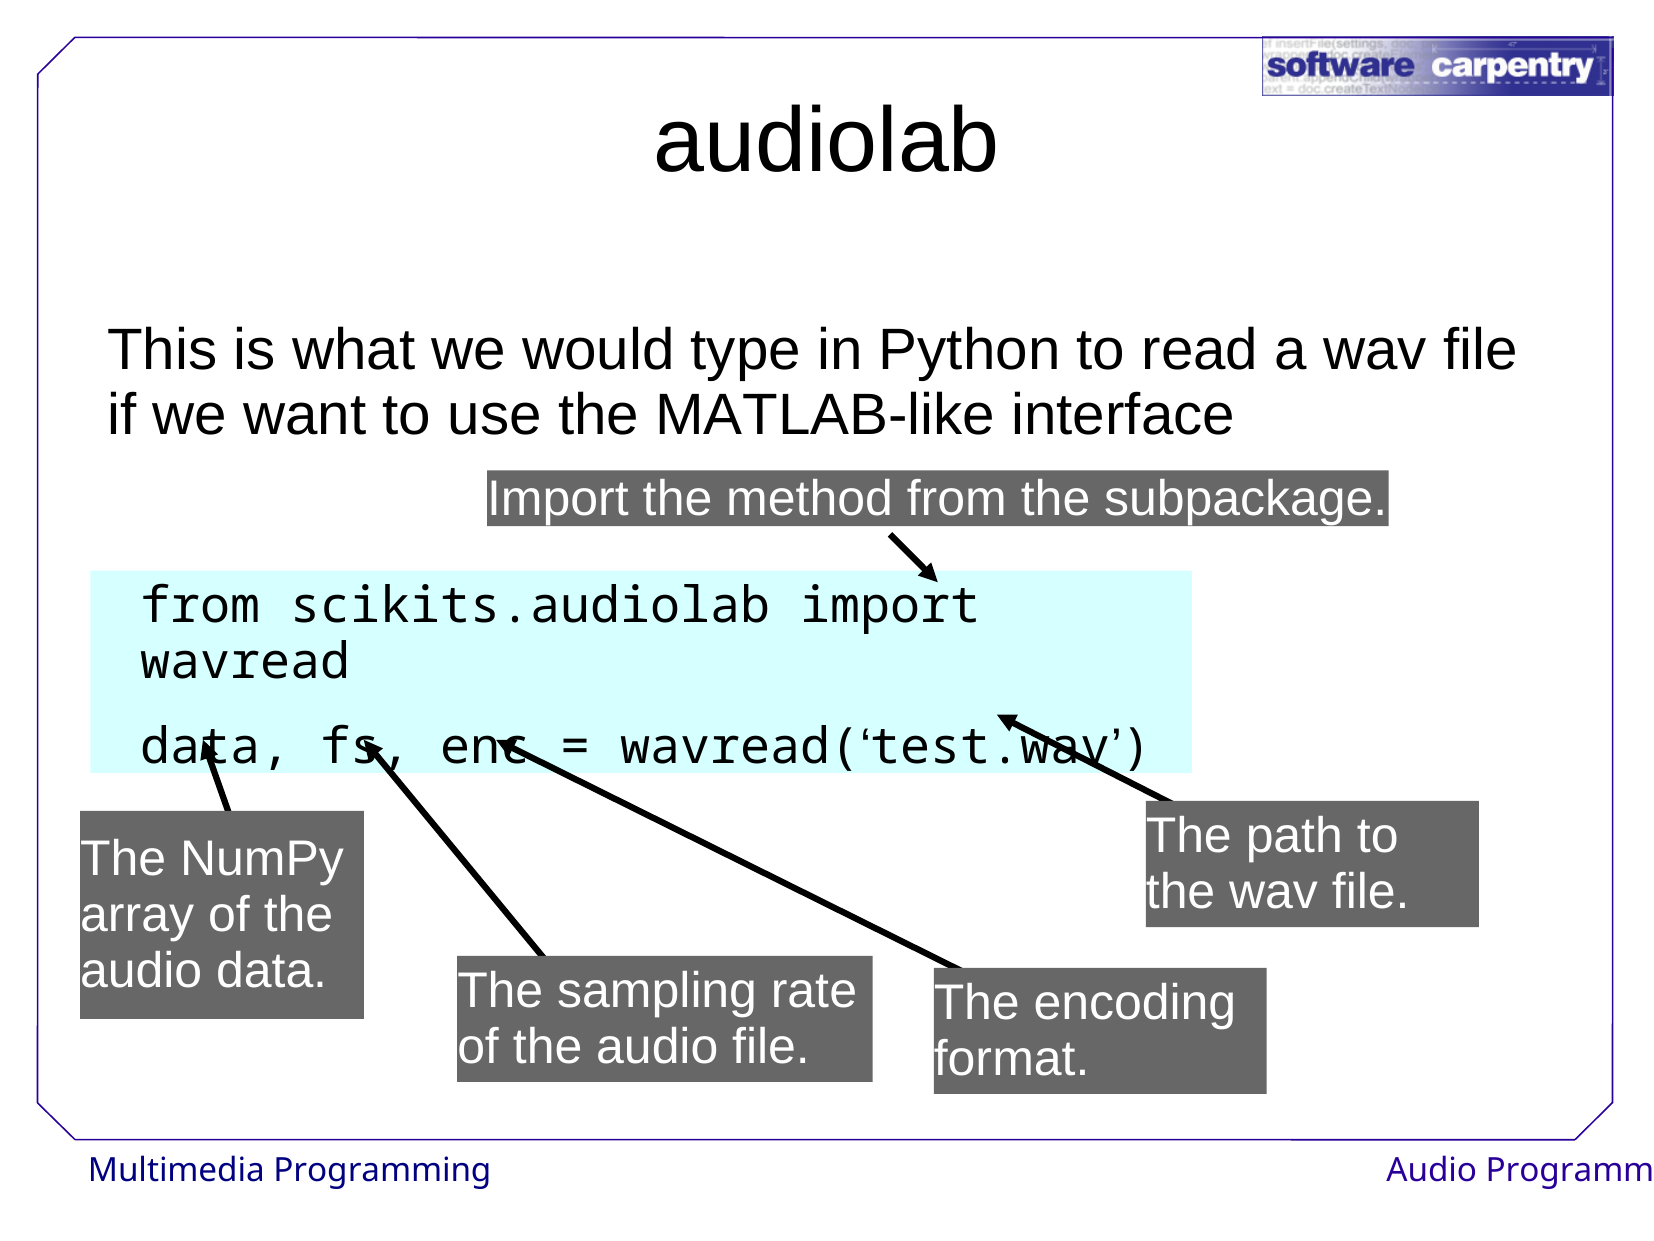

# audiolab
This is what we would type in Python to read a wav file if we want to use the MATLAB-like interface
Import the method from the subpackage.
from scikits.audiolab import wavread
data, fs, enc = wavread(‘test.wav’)
The path to the wav file.
The NumPy array of the audio data.
The sampling rate of the audio file.
The encoding format.